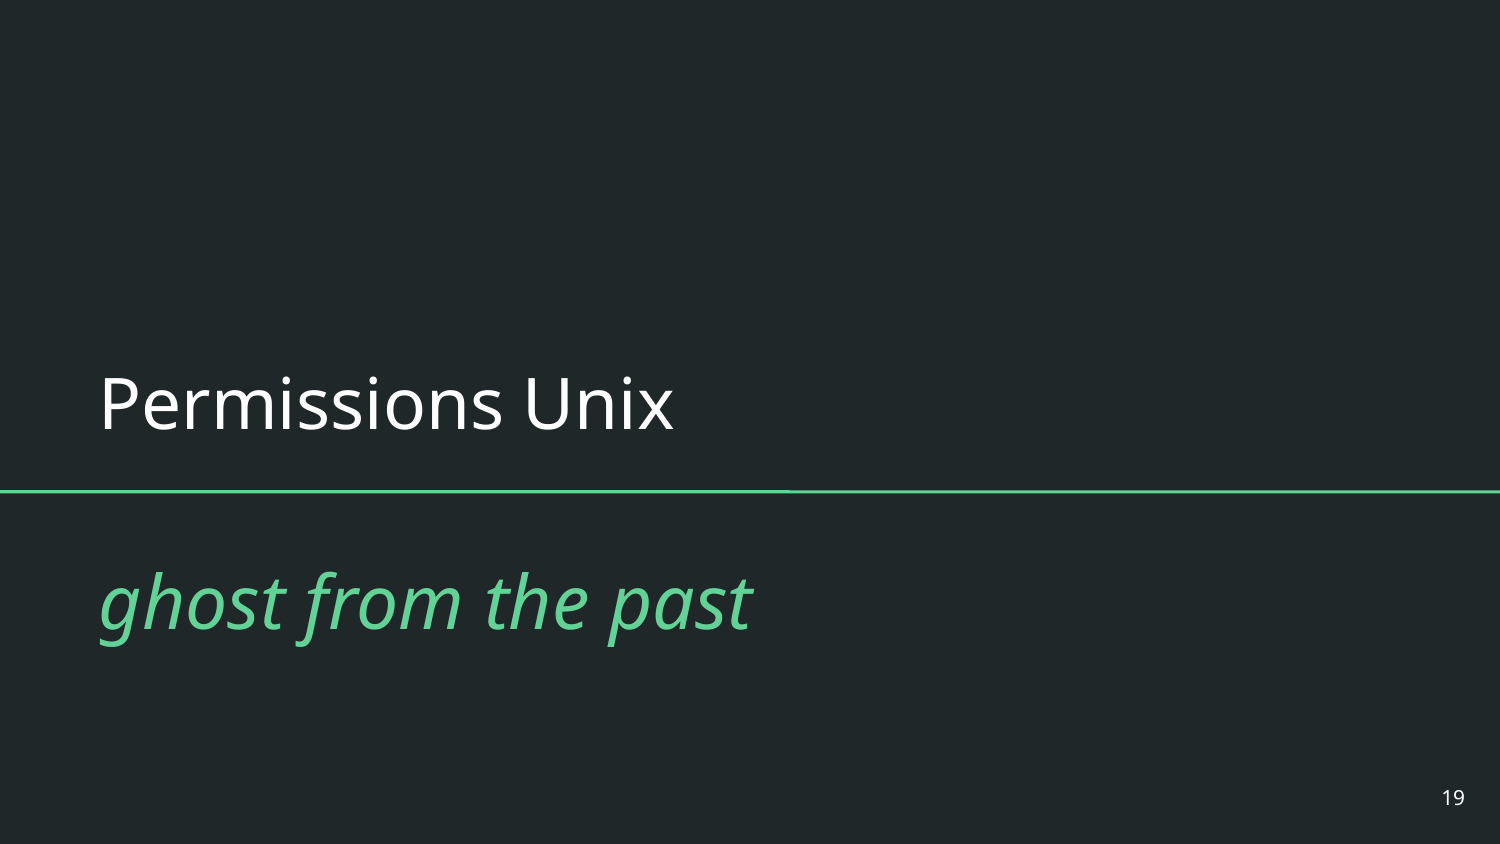

# Permissions Unix
ghost from the past